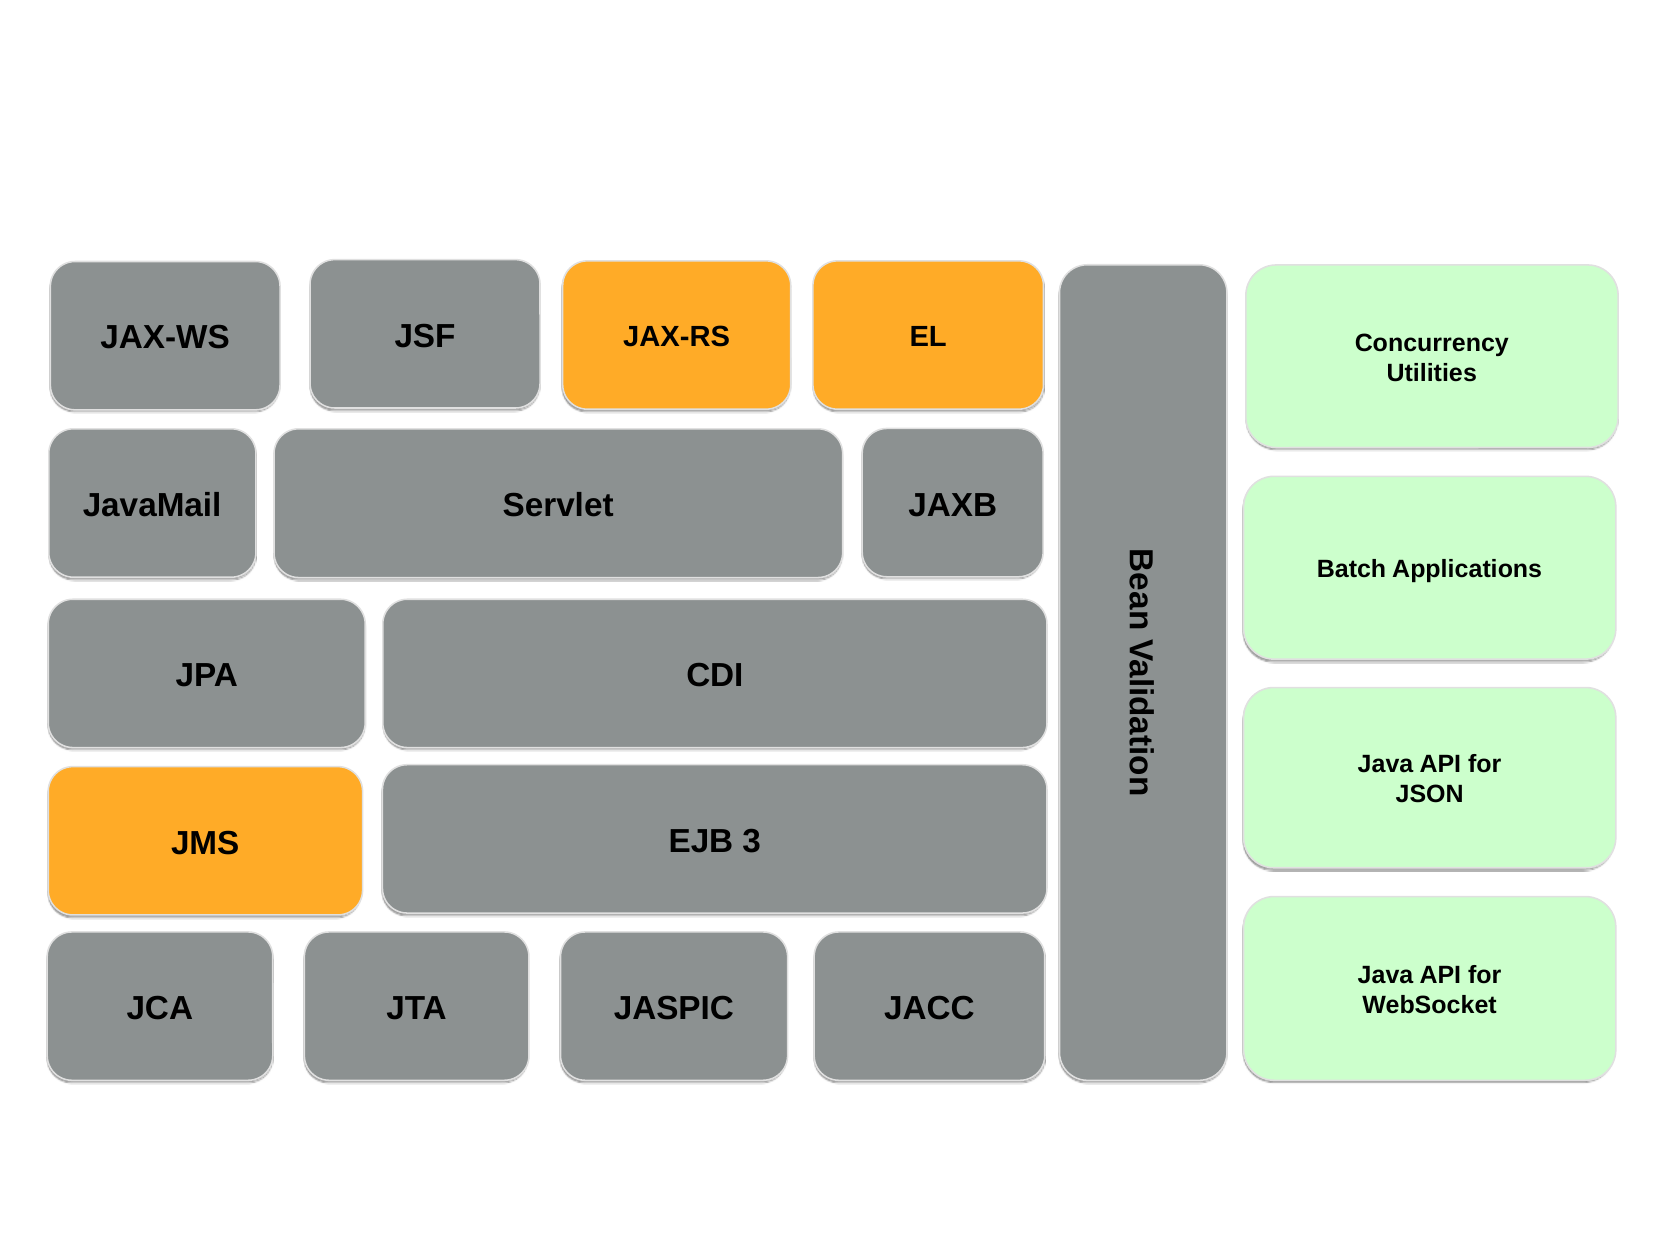

JSF
JAX-RS
EL
JAX-WS
Bean Validation
Concurrency
Utilities
JAXB
JavaMail
Servlet
Batch Applications
JPA
CDI
Java API for
JSON
EJB 3
JMS
Java API for
WebSocket
JCA
JTA
JASPIC
JACC